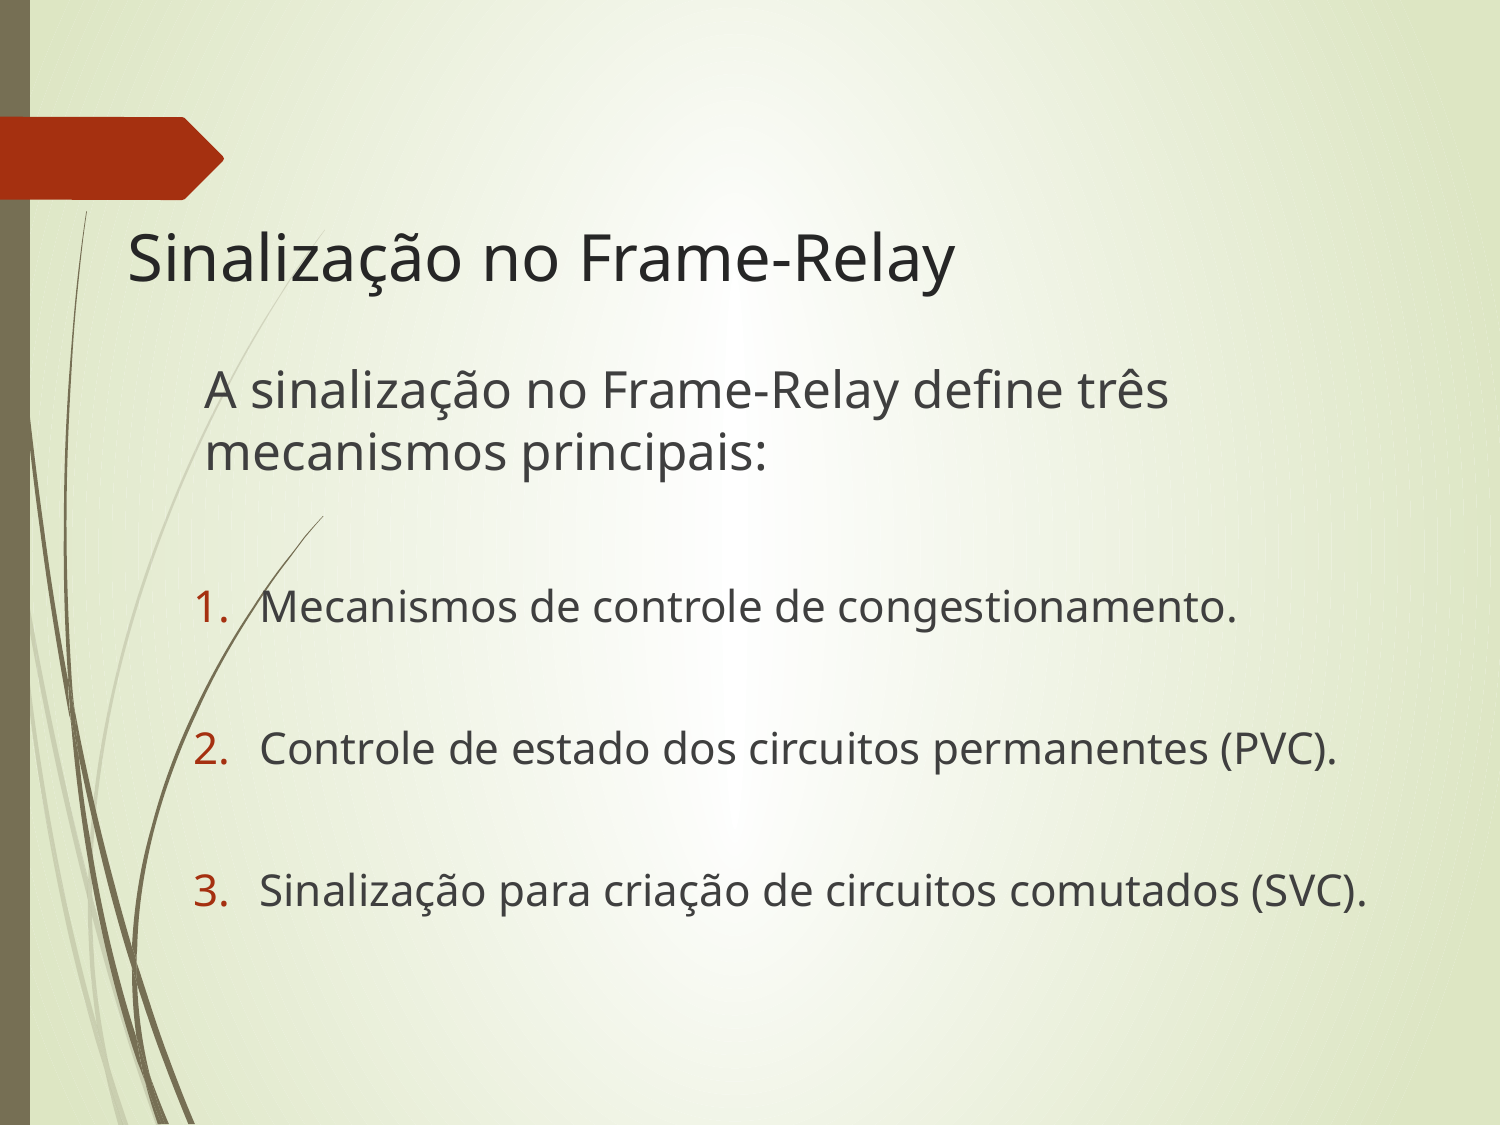

# Sinalização no Frame-Relay
A sinalização no Frame-Relay define três mecanismos principais:
Mecanismos de controle de congestionamento.
Controle de estado dos circuitos permanentes (PVC).
Sinalização para criação de circuitos comutados (SVC).